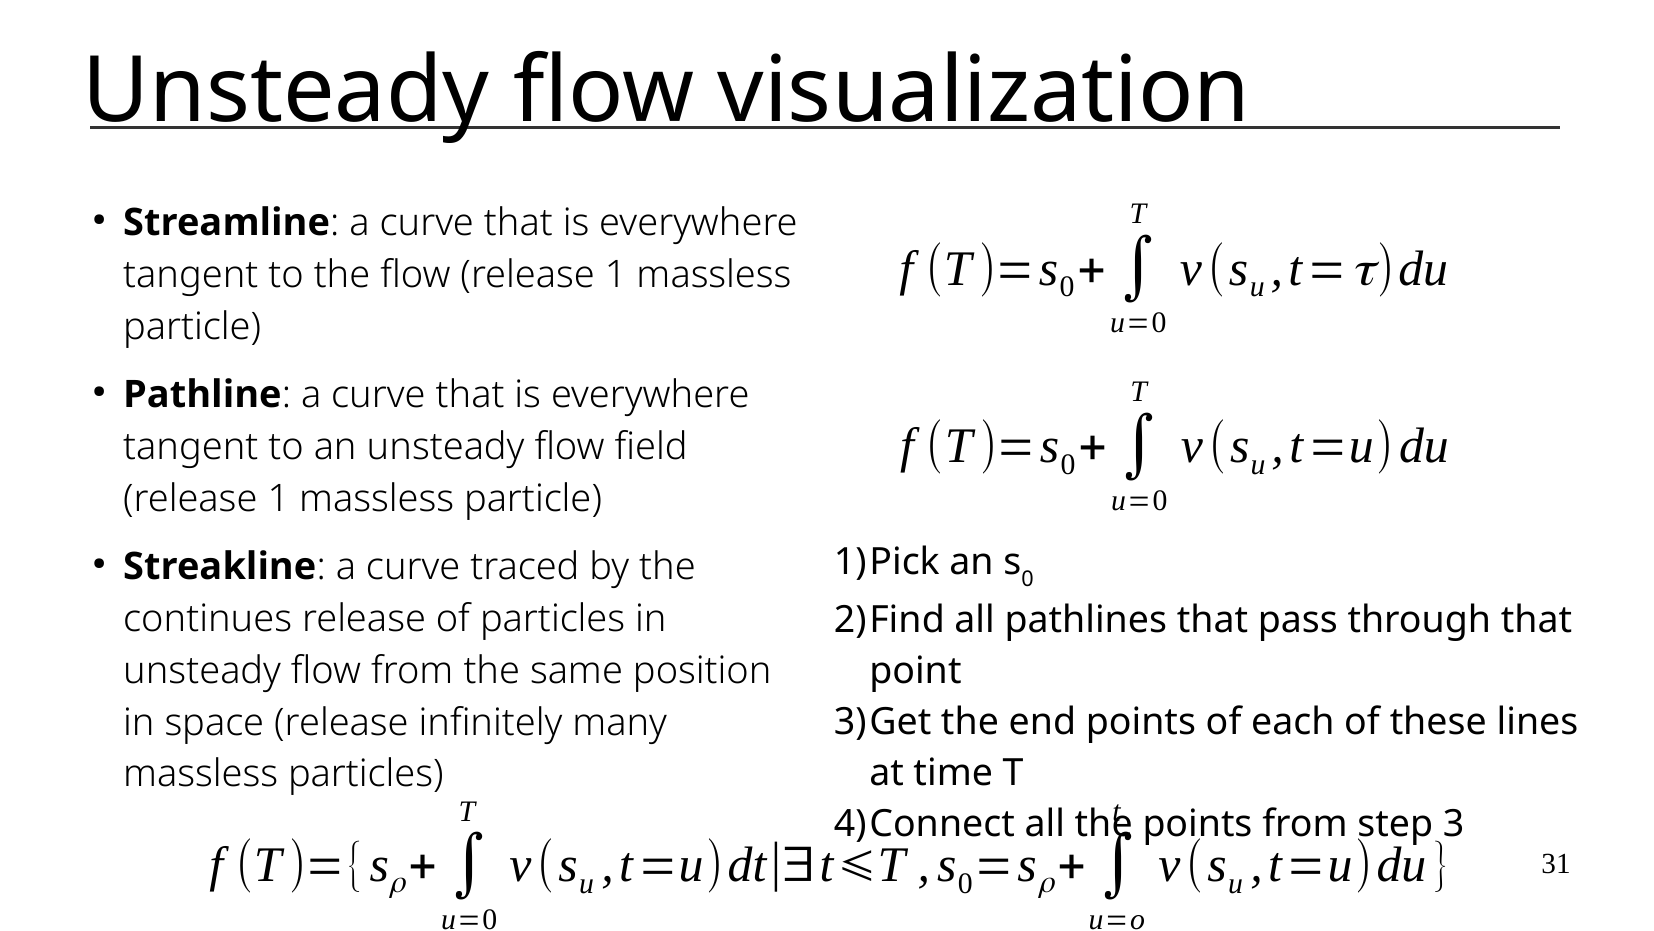

# Unsteady flow visualization
Streamline: a curve that is everywhere tangent to the flow (release 1 massless particle)
Pathline: a curve that is everywhere tangent to an unsteady flow field (release 1 massless particle)
Streakline: a curve traced by the continues release of particles in unsteady flow from the same position in space (release infinitely many massless particles)
Pick an s0
Find all pathlines that pass through that point
Get the end points of each of these lines at time T
Connect all the points from step 3
31